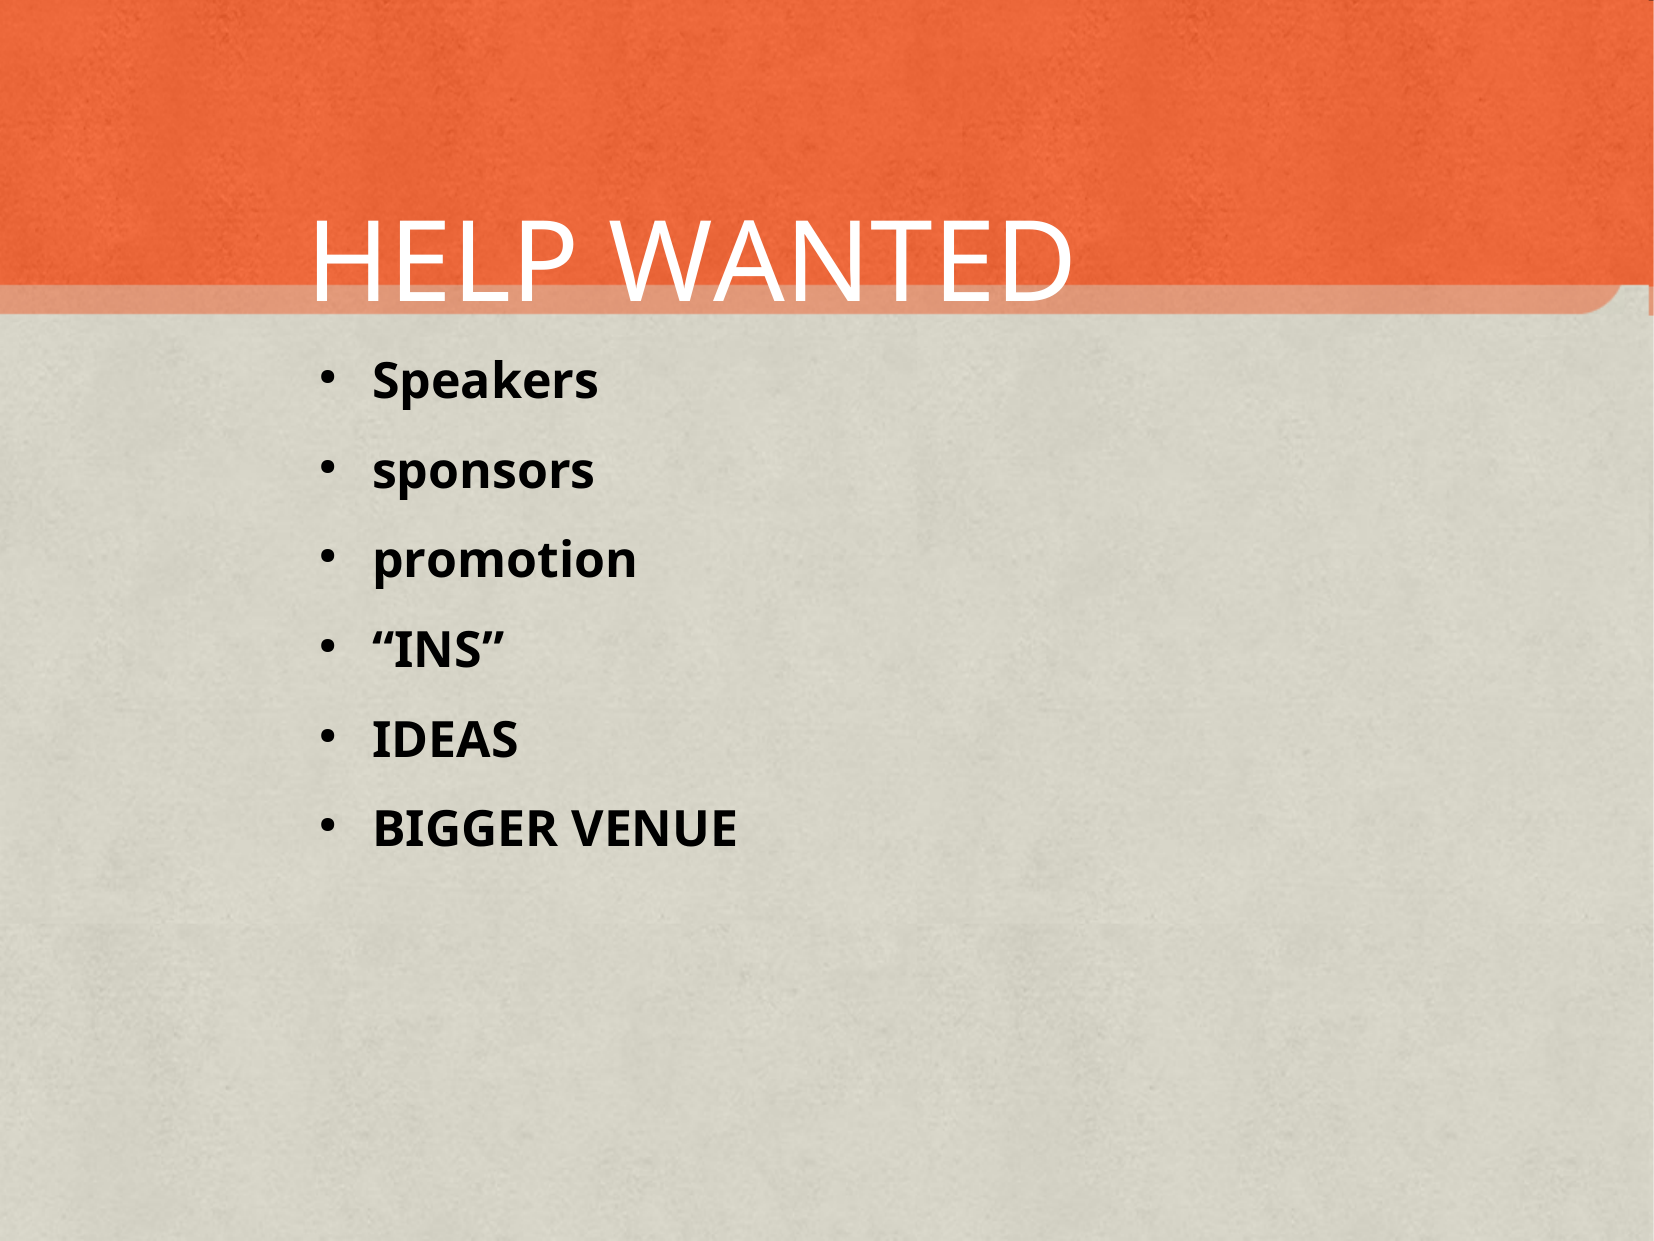

# HELP WANTED
Speakers
sponsors
promotion
“INS”
IDEAS
BIGGER VENUE